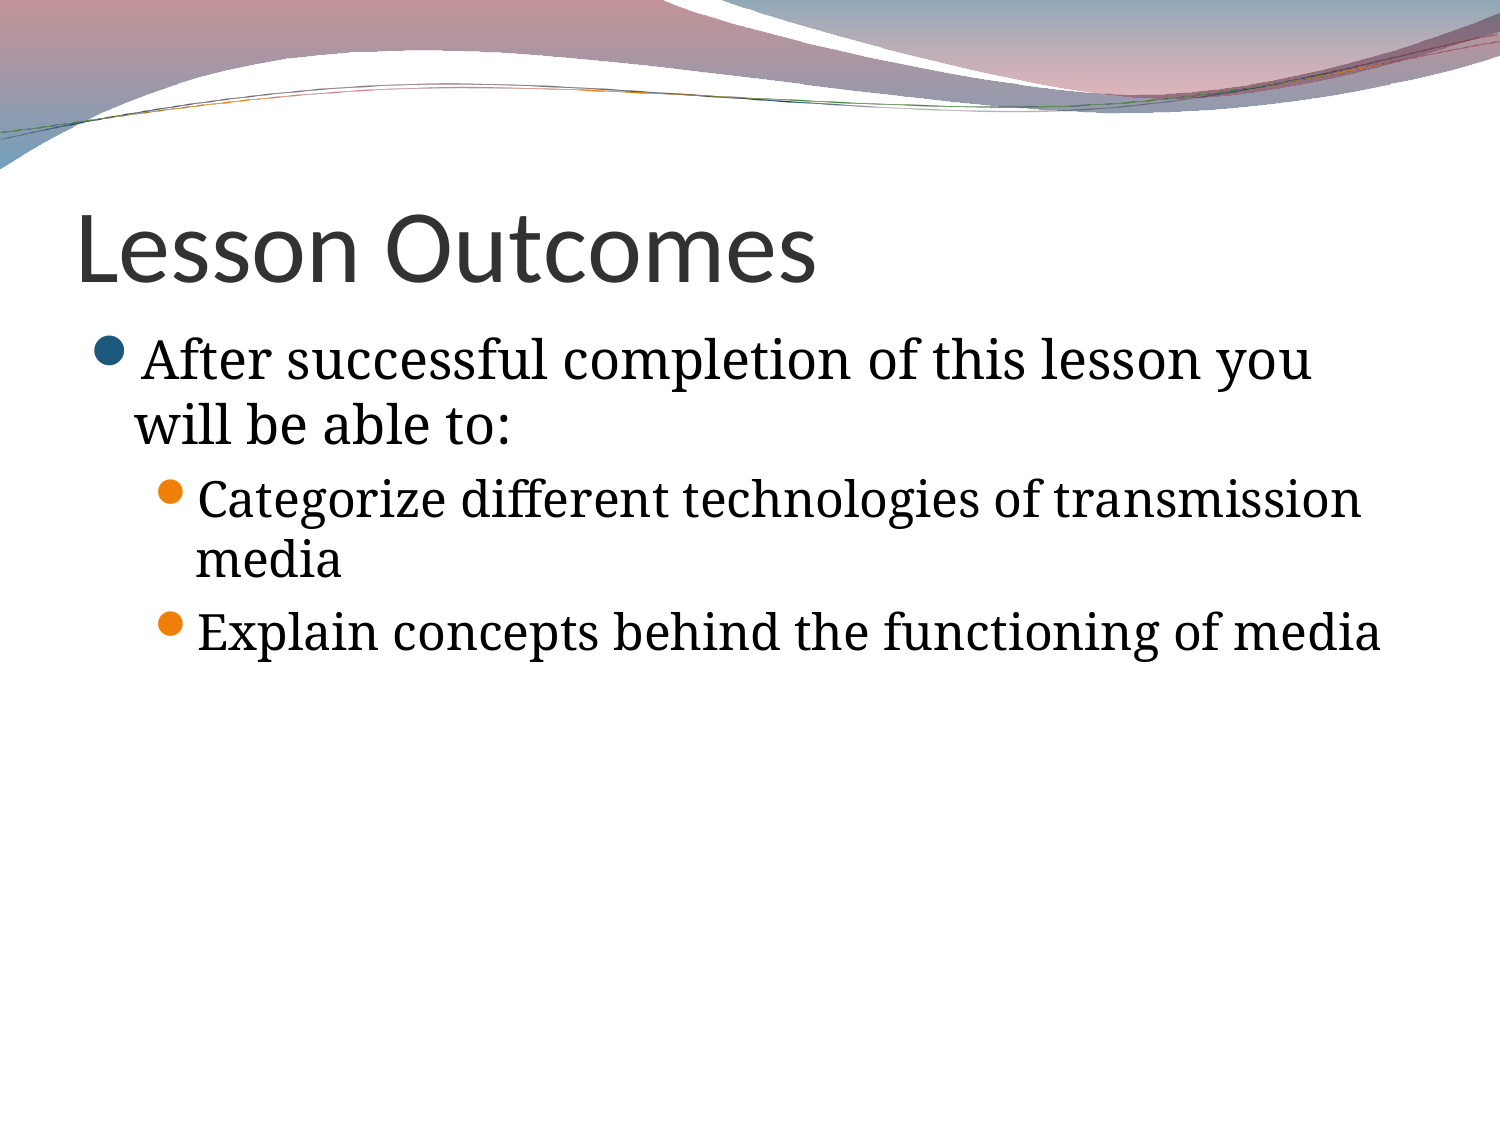

# Lesson Outcomes
After successful completion of this lesson you will be able to:
Categorize different technologies of transmission media
Explain concepts behind the functioning of media